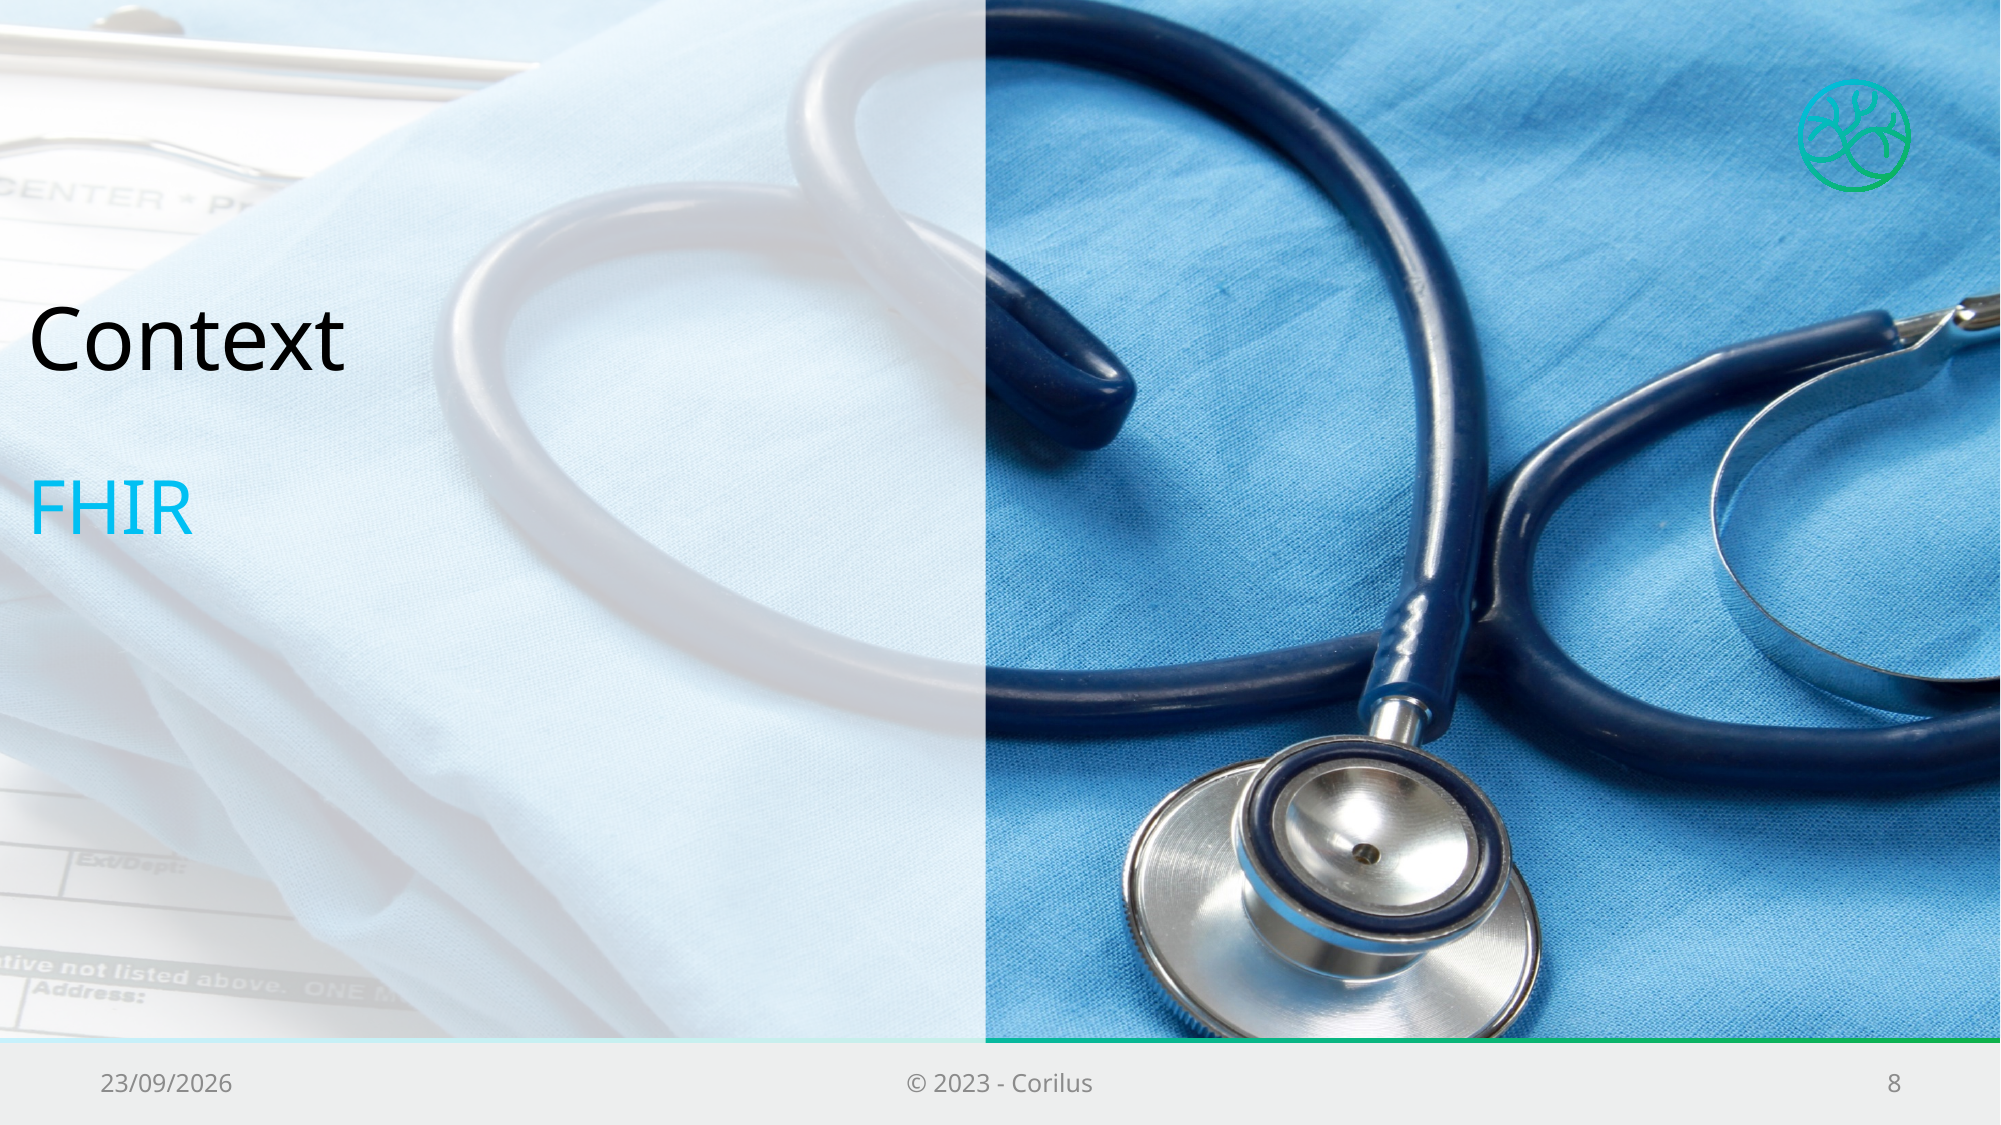

# Context FHIR
© 2023 - Corilus
8